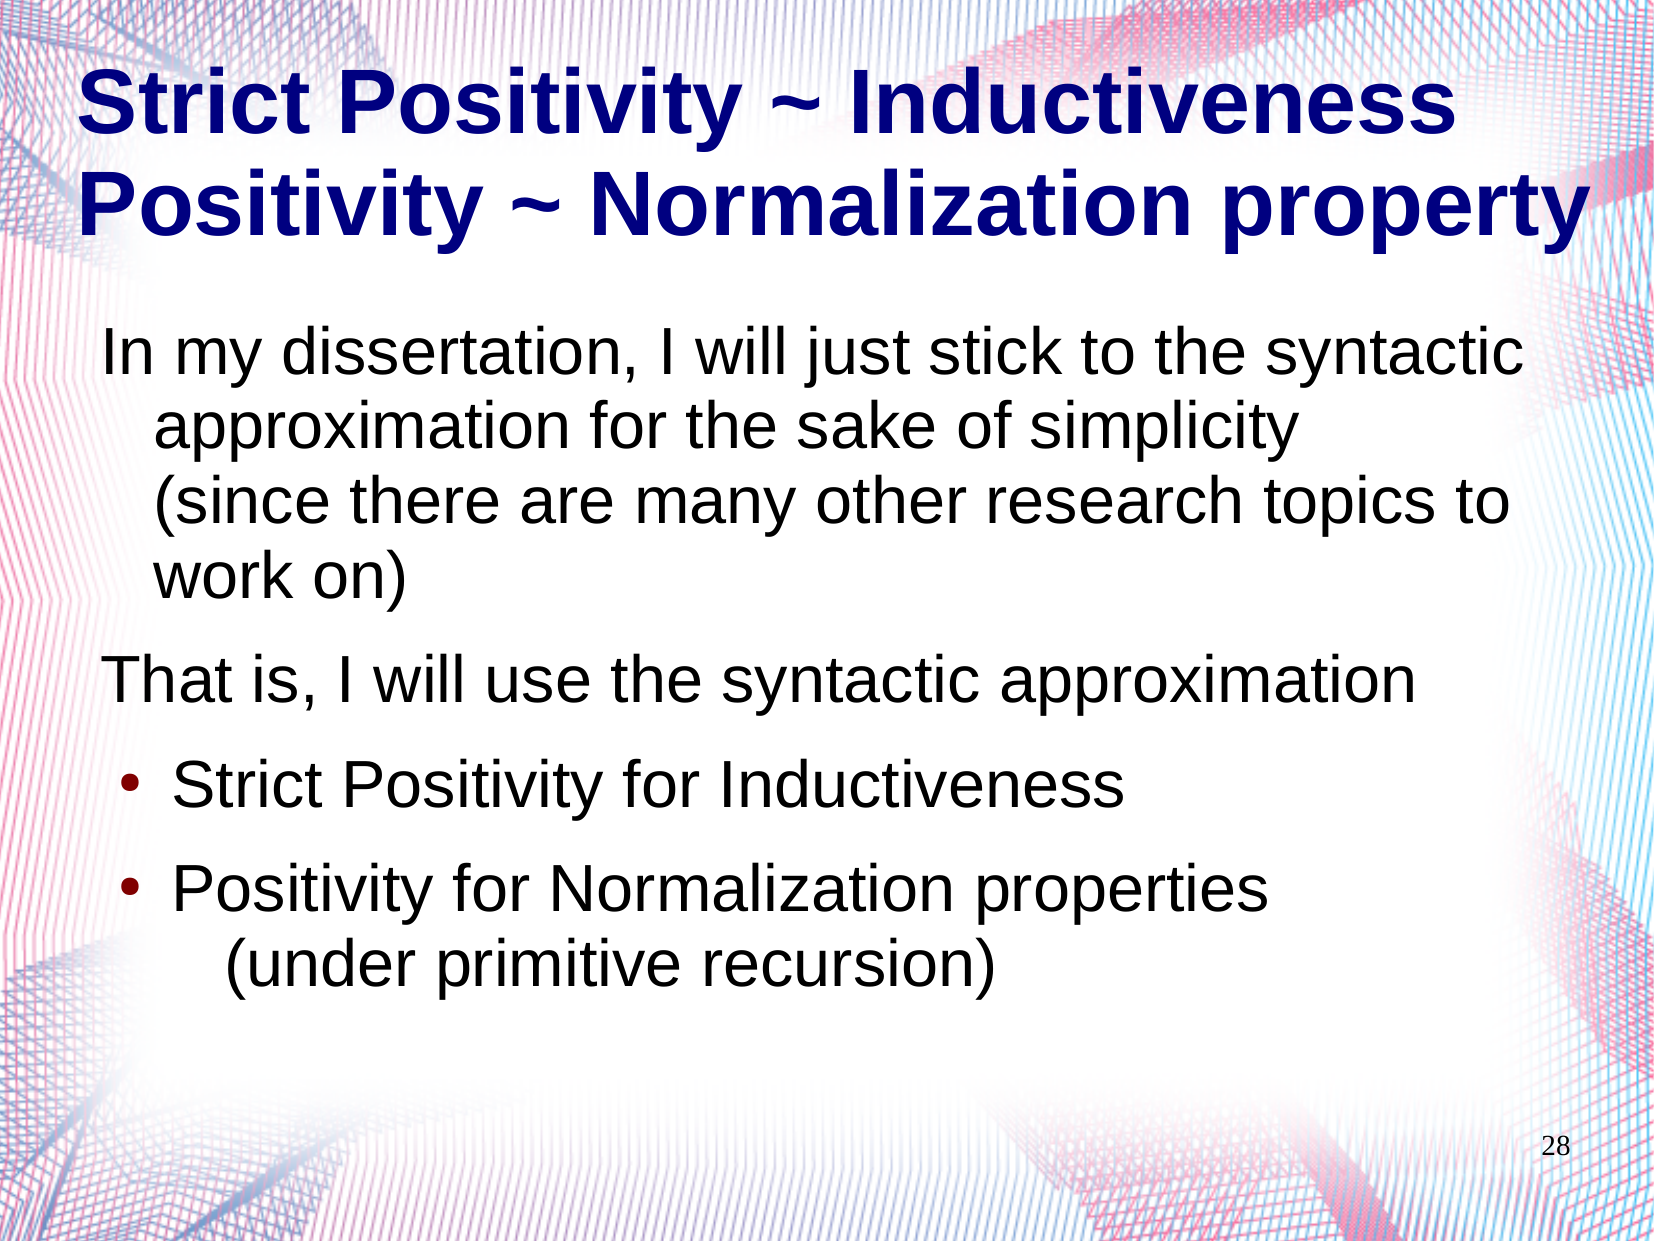

# Strict Positivity ~ Inductiveness Positivity ~ Normalization property
In my dissertation, I will just stick to the syntactic approximation for the sake of simplicity
(since there are many other research topics to work on)
That is, I will use the syntactic approximation
Strict Positivity for Inductiveness
Positivity for Normalization properties
(under primitive recursion)
28